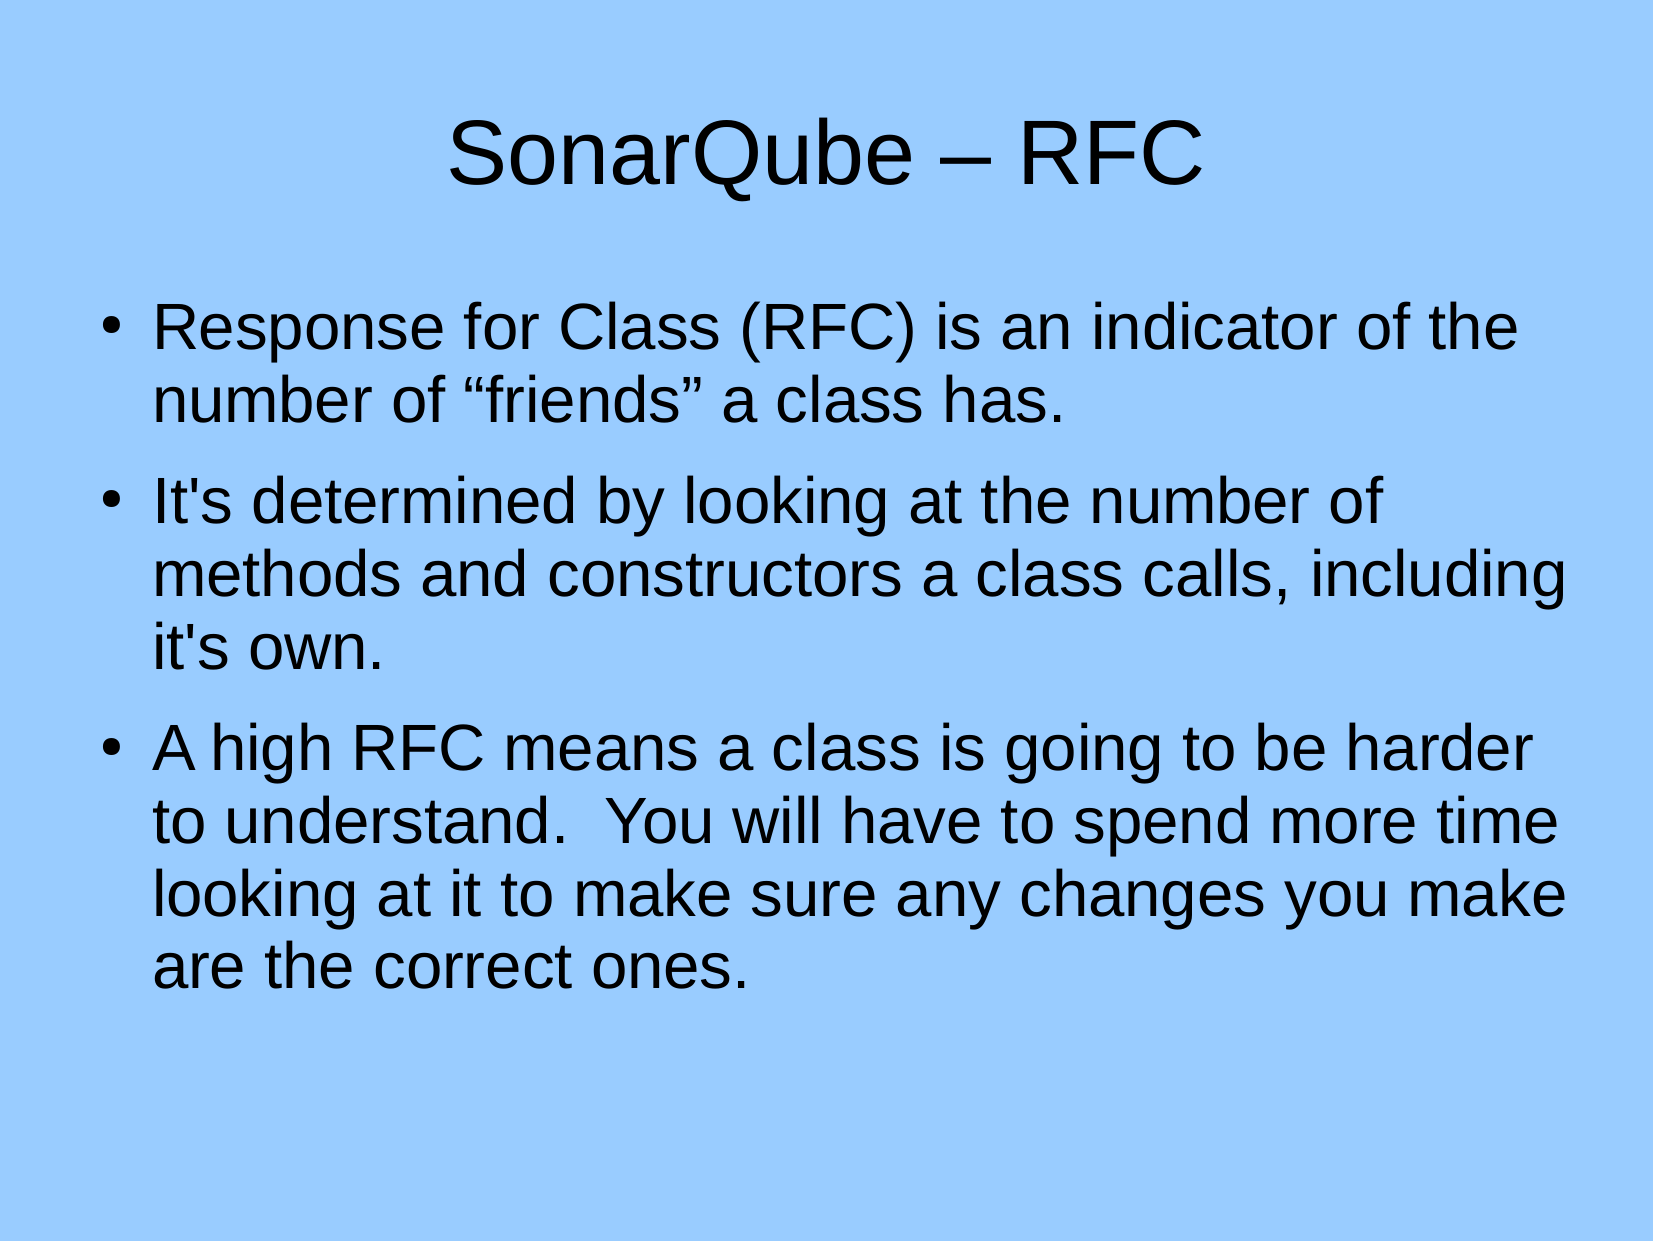

# SonarQube – RFC
Response for Class (RFC) is an indicator of the number of “friends” a class has.
It's determined by looking at the number of methods and constructors a class calls, including it's own.
A high RFC means a class is going to be harder to understand. You will have to spend more time looking at it to make sure any changes you make are the correct ones.